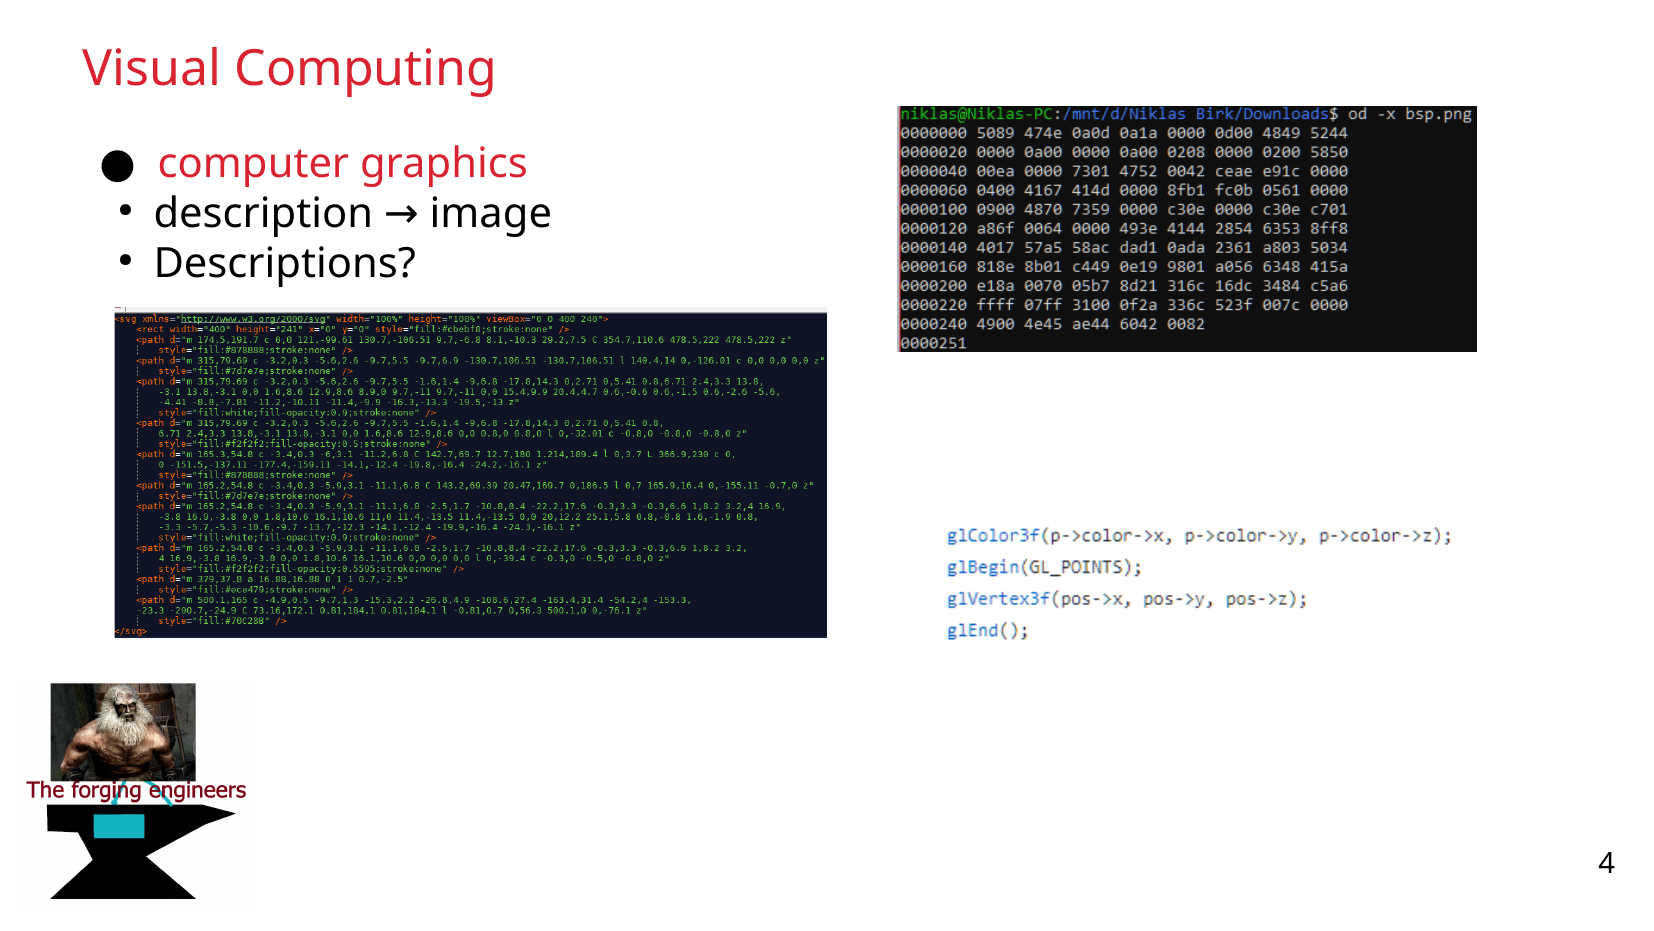

# Visual Computing
computer graphics
description → image
Descriptions?